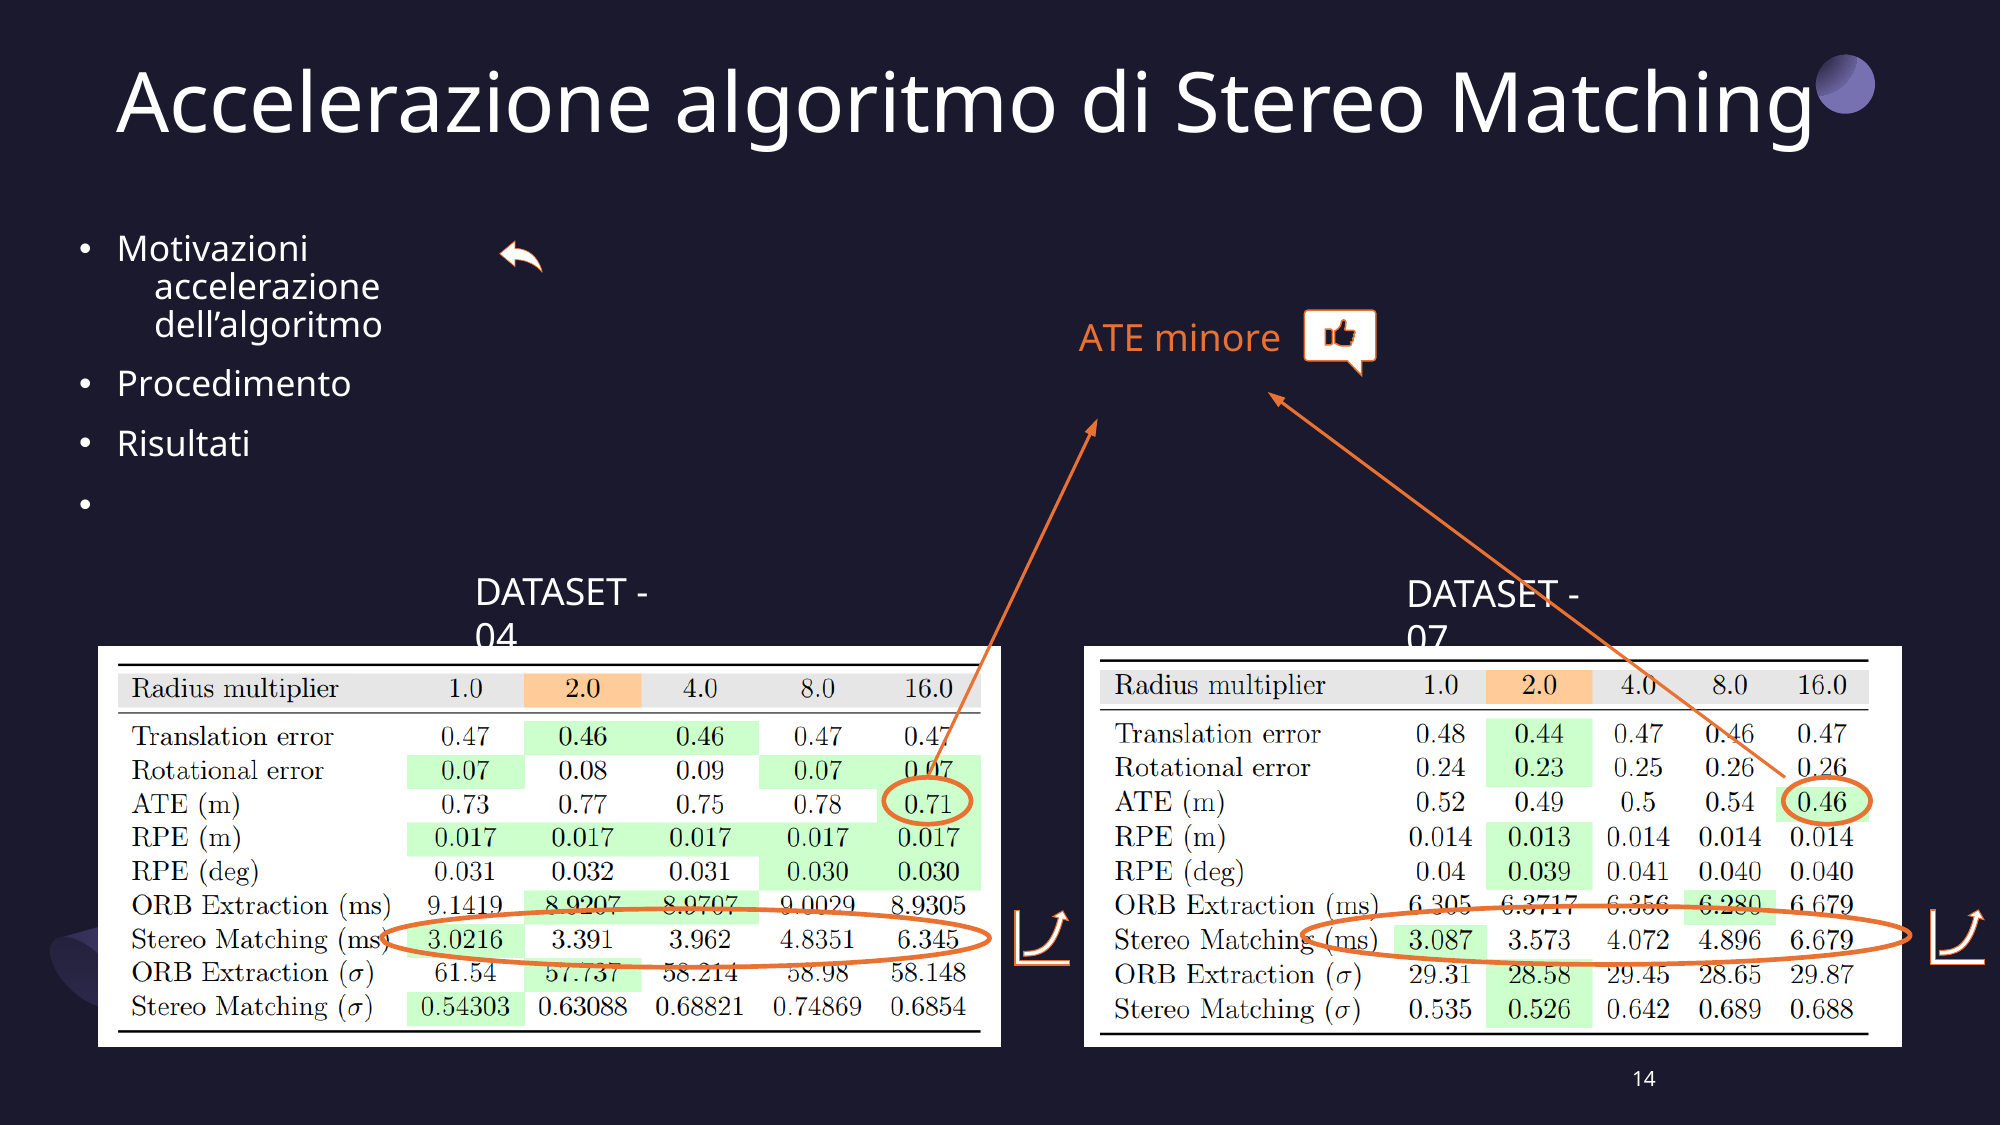

Accelerazione algoritmo di Stereo Matching
Motivazioni accelerazione dell’algoritmo
Procedimento
Risultati
ATE minore
DATASET - 04
DATASET - 07